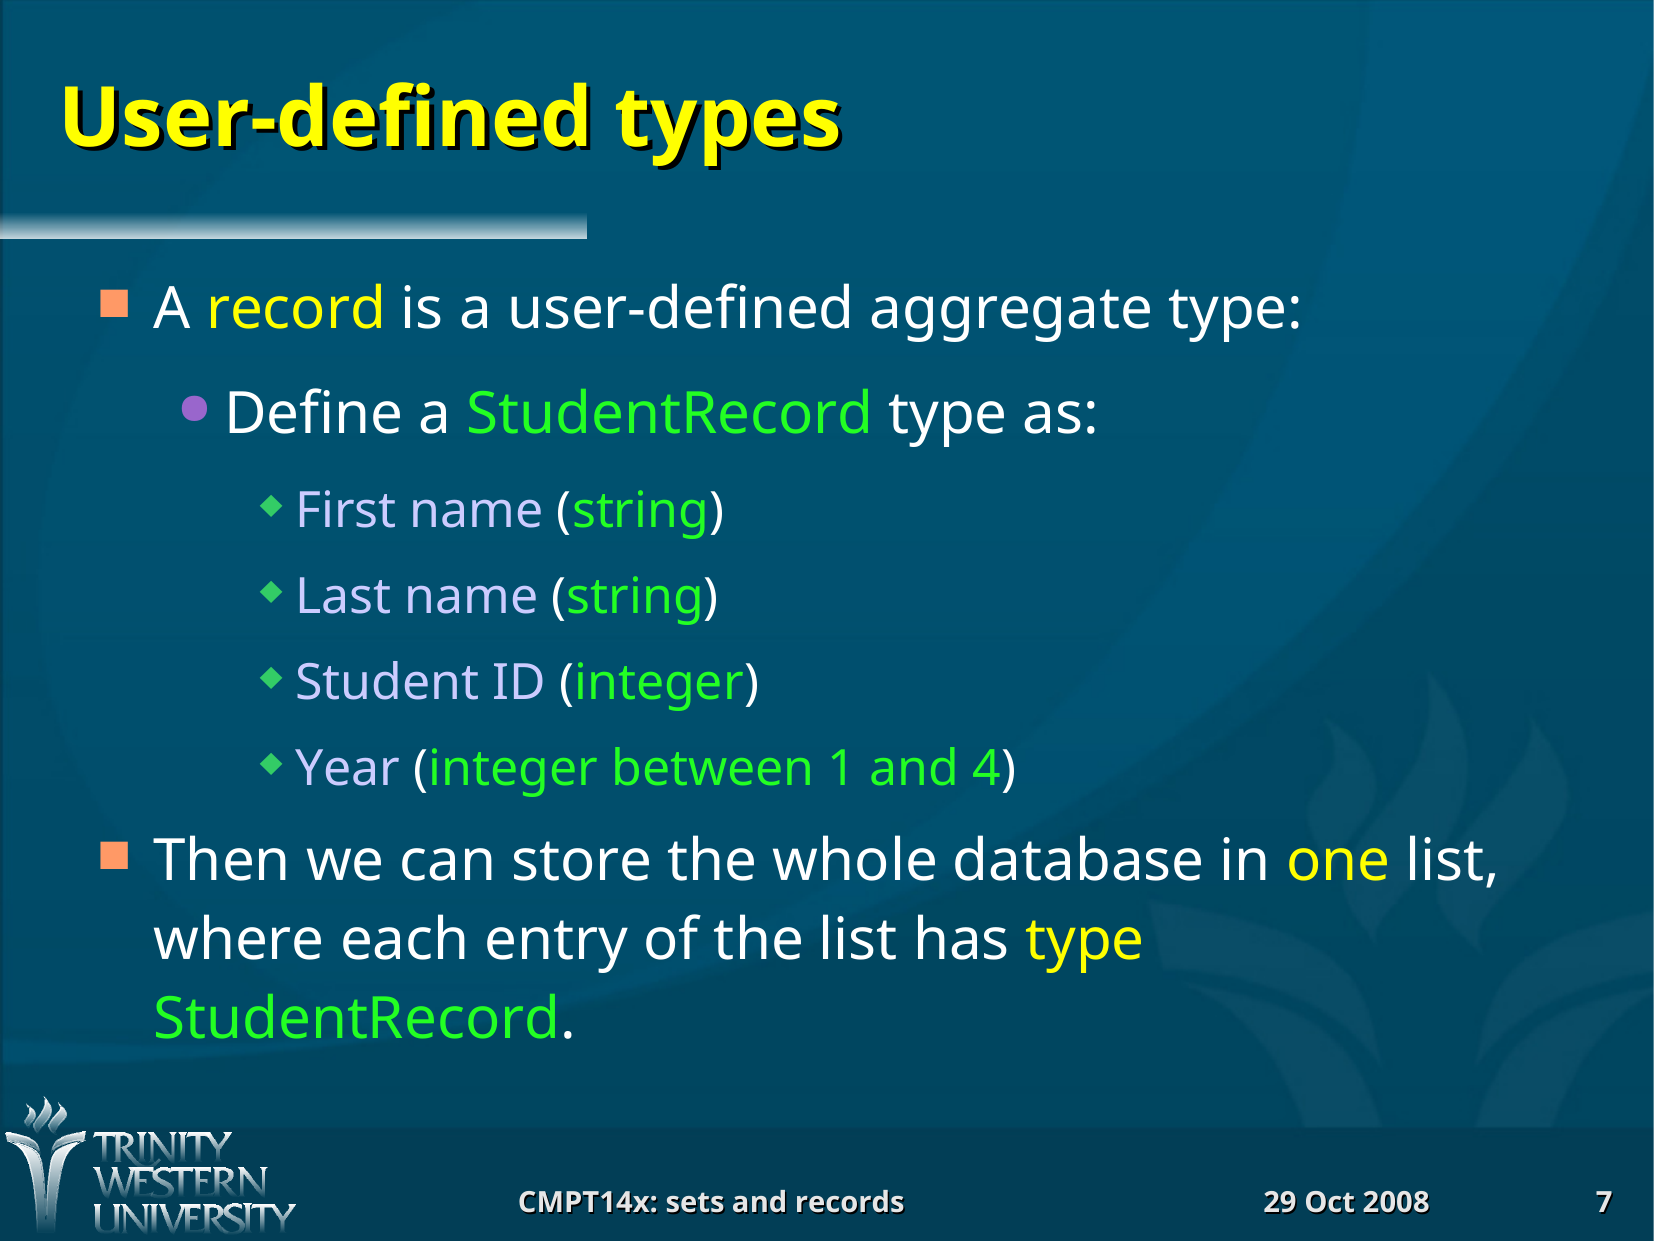

# User-defined types
A record is a user-defined aggregate type:
Define a StudentRecord type as:
First name (string)
Last name (string)
Student ID (integer)
Year (integer between 1 and 4)
Then we can store the whole database in one list, where each entry of the list has type StudentRecord.
CMPT14x: sets and records
29 Oct 2008
7